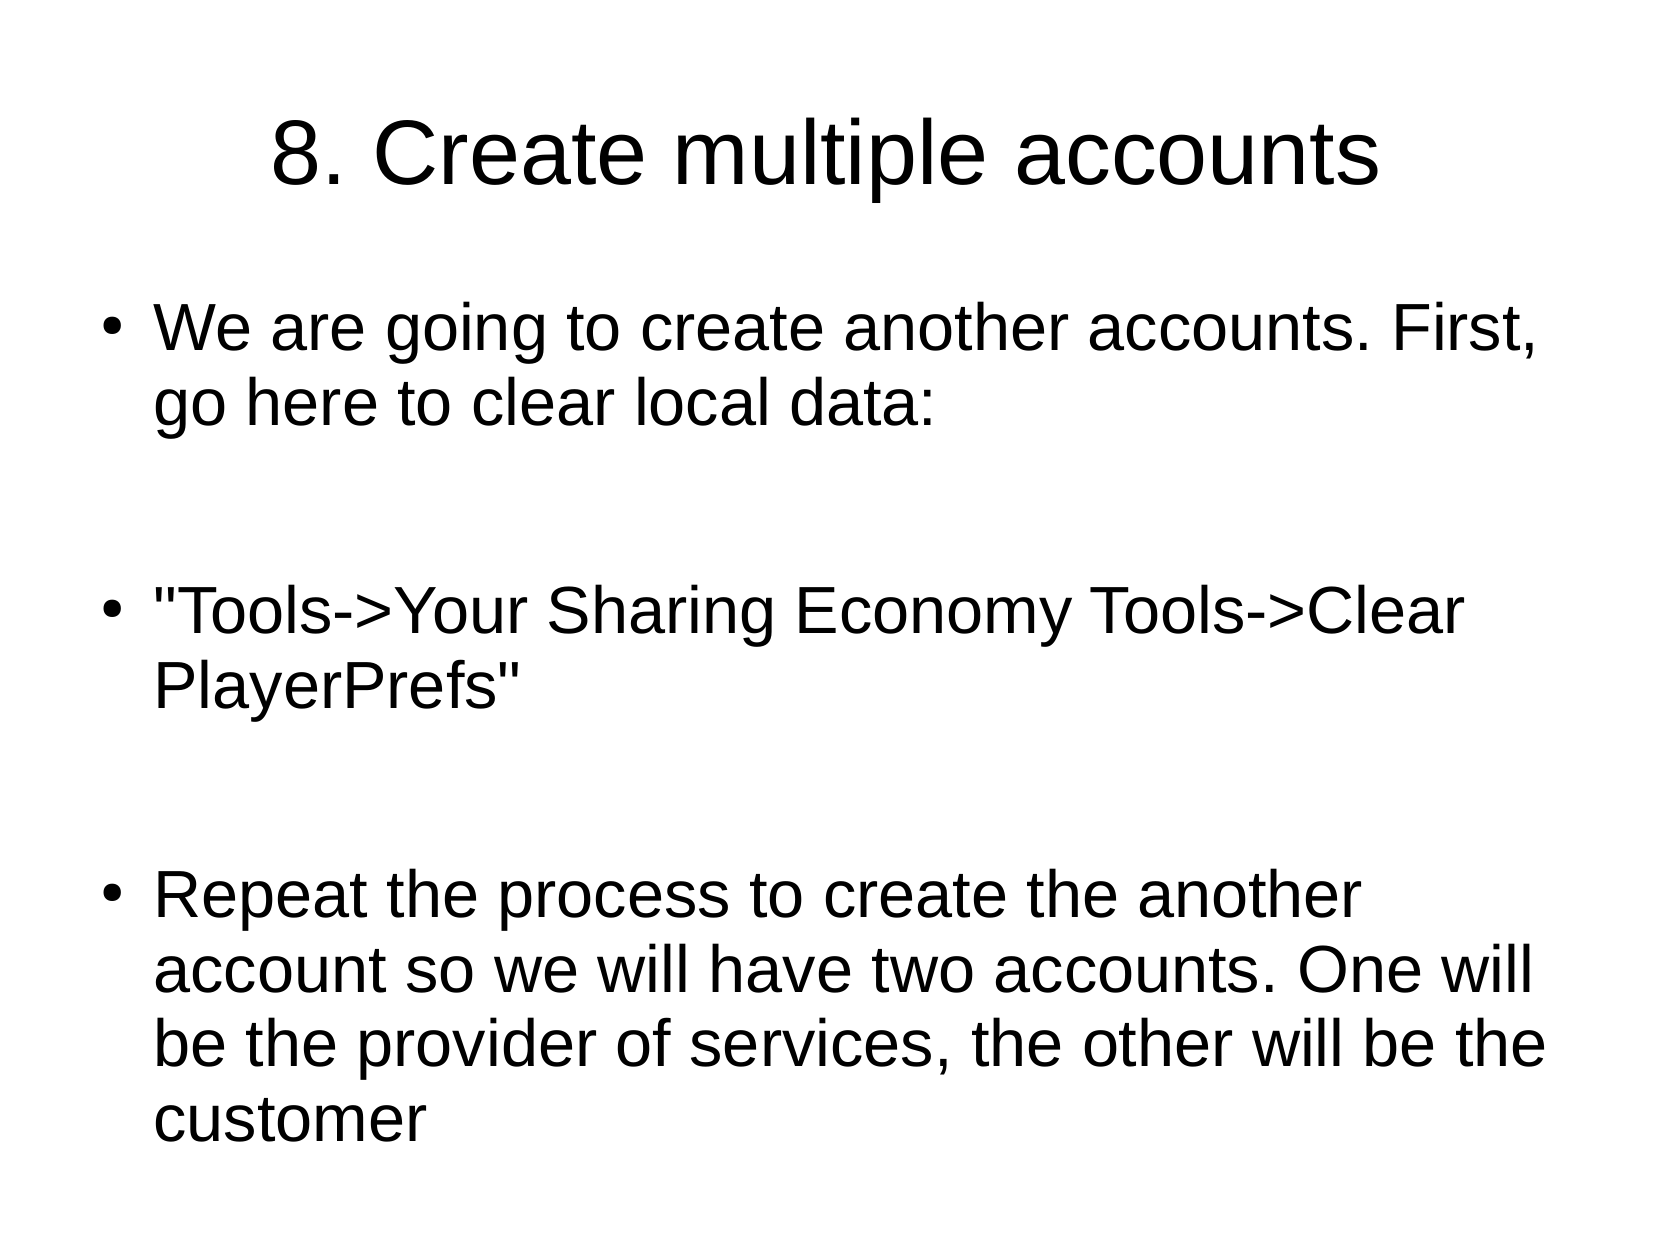

# 8. Create multiple accounts
We are going to create another accounts. First, go here to clear local data:
"Tools->Your Sharing Economy Tools->Clear PlayerPrefs"
Repeat the process to create the another account so we will have two accounts. One will be the provider of services, the other will be the customer